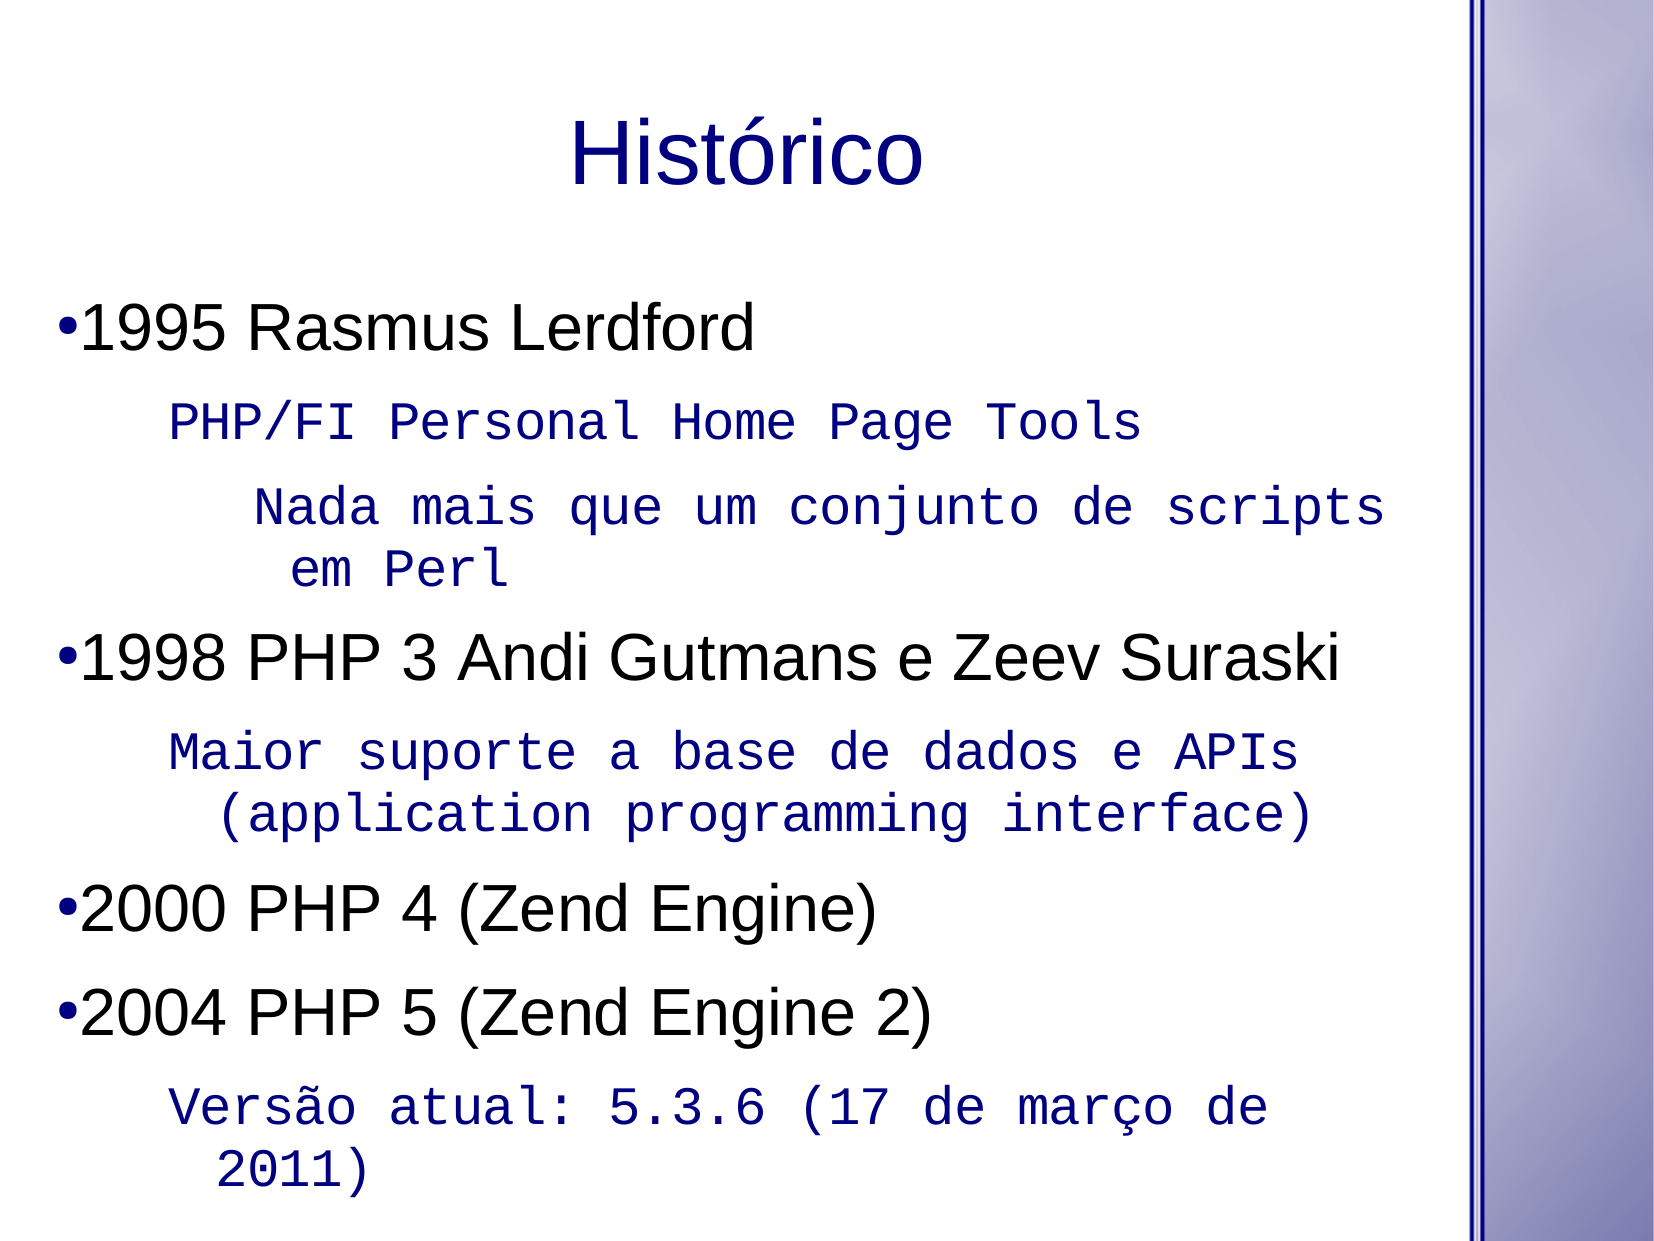

# Histórico
1995 Rasmus Lerdford
PHP/FI Personal Home Page Tools
Nada mais que um conjunto de scripts em Perl
1998 PHP 3 Andi Gutmans e Zeev Suraski
Maior suporte a base de dados e APIs (application programming interface)
2000 PHP 4 (Zend Engine)
2004 PHP 5 (Zend Engine 2)
Versão atual: 5.3.6 (17 de março de 2011)